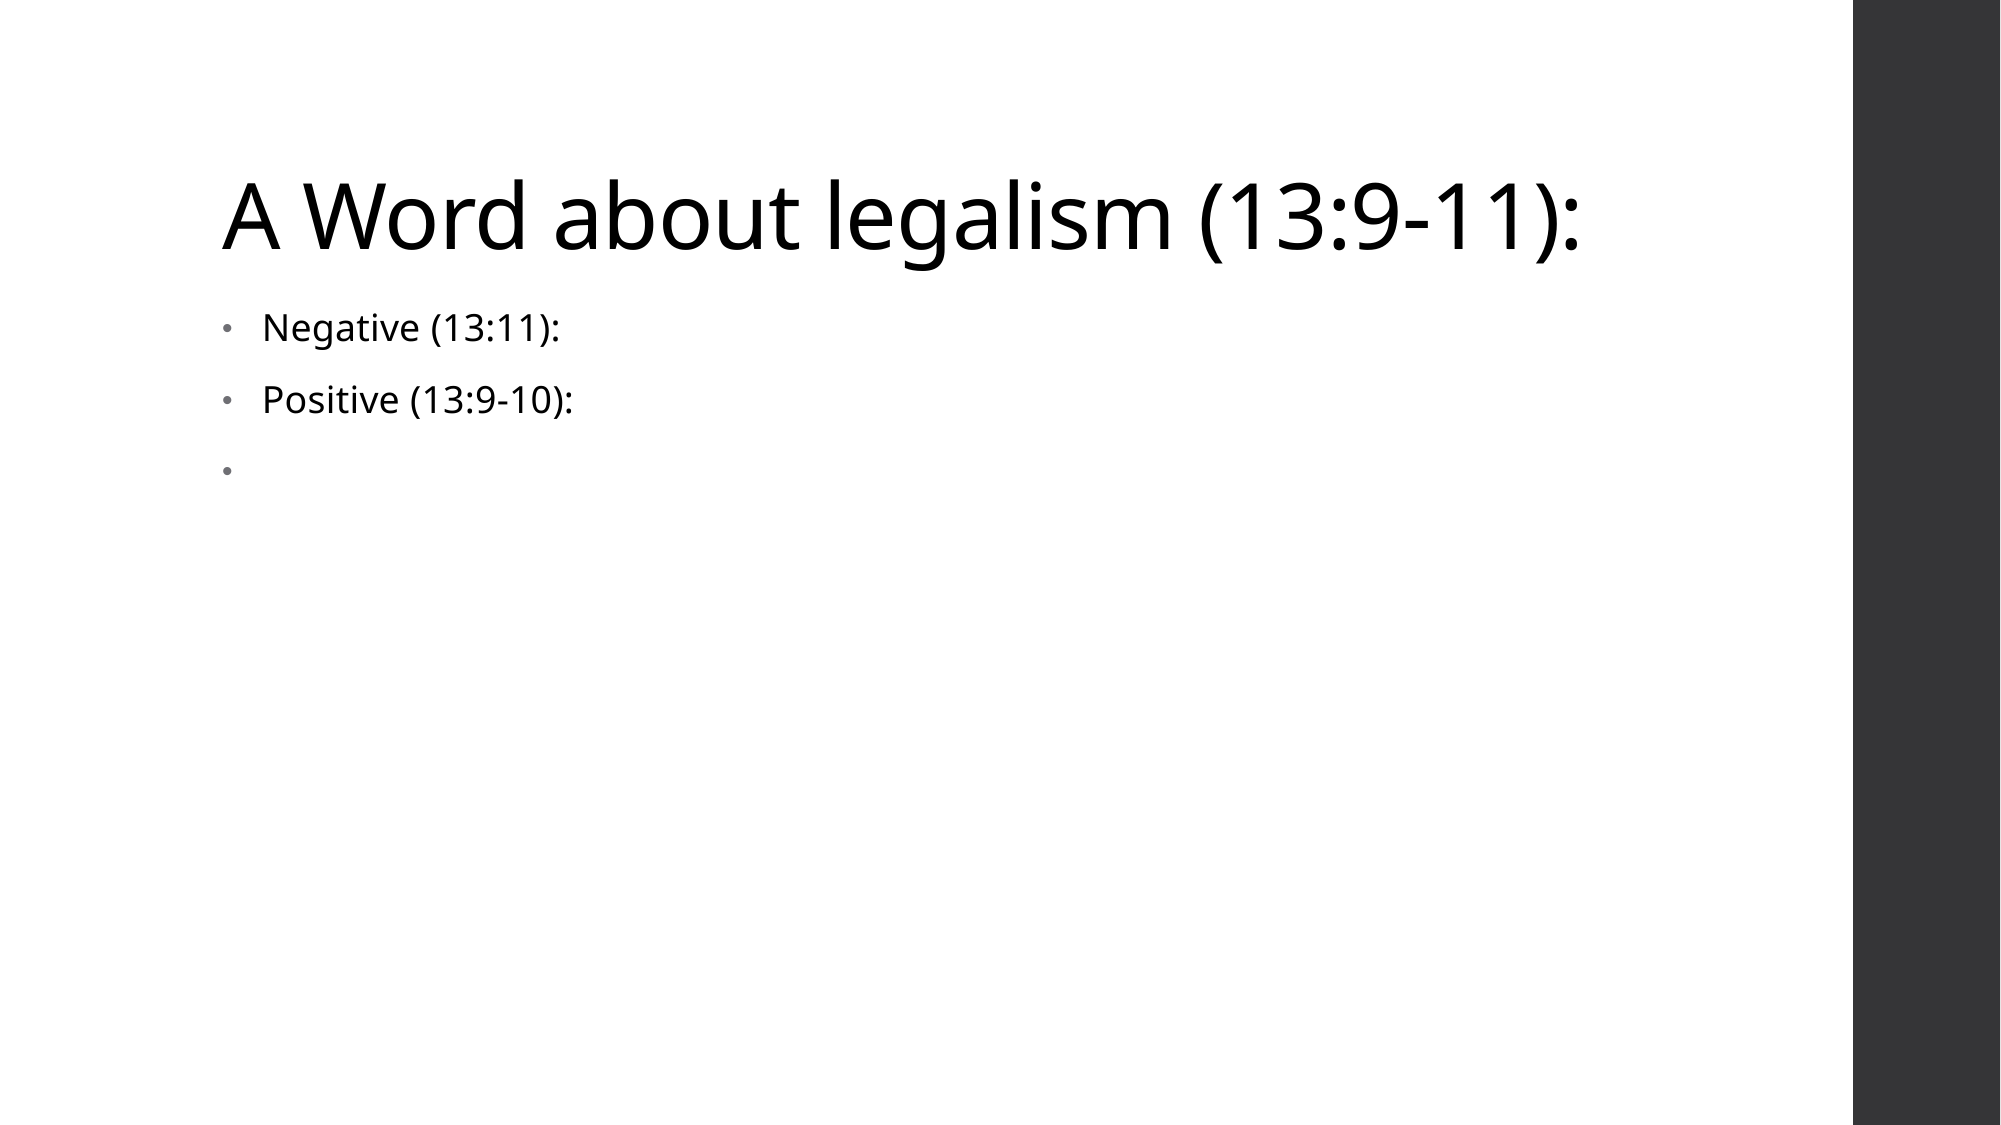

# A Word about legalism (13:9-11):
 Negative (13:11):
 Positive (13:9-10):